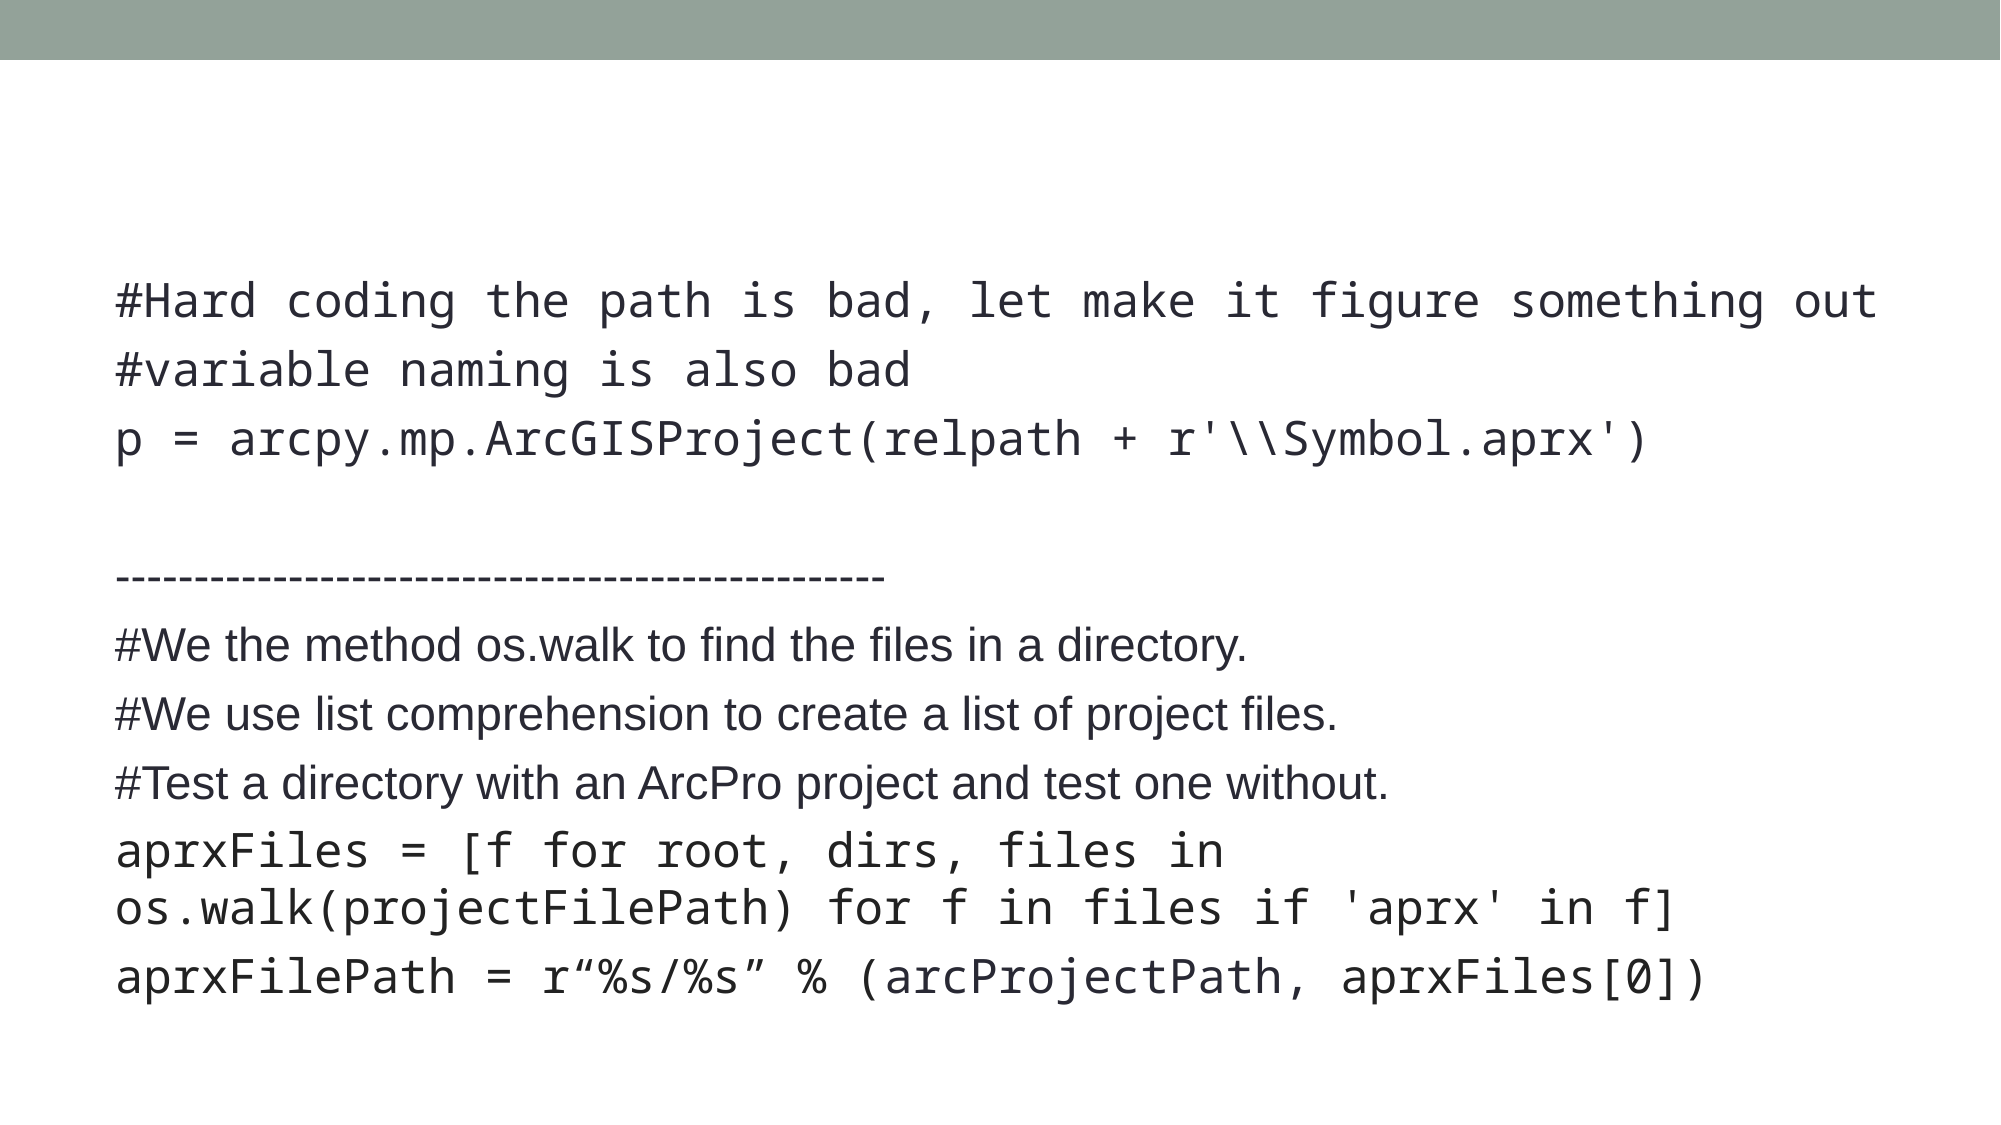

#
#Hard coding the path is bad, let make it figure something out
#variable naming is also bad
p = arcpy.mp.ArcGISProject(relpath + r'\\Symbol.aprx')
-------------------------------------------------
#We the method os.walk to find the files in a directory.
#We use list comprehension to create a list of project files.
#Test a directory with an ArcPro project and test one without.
aprxFiles = [f for root, dirs, files in os.walk(projectFilePath) for f in files if 'aprx' in f]
aprxFilePath = r“%s/%s” % (arcProjectPath, aprxFiles[0])